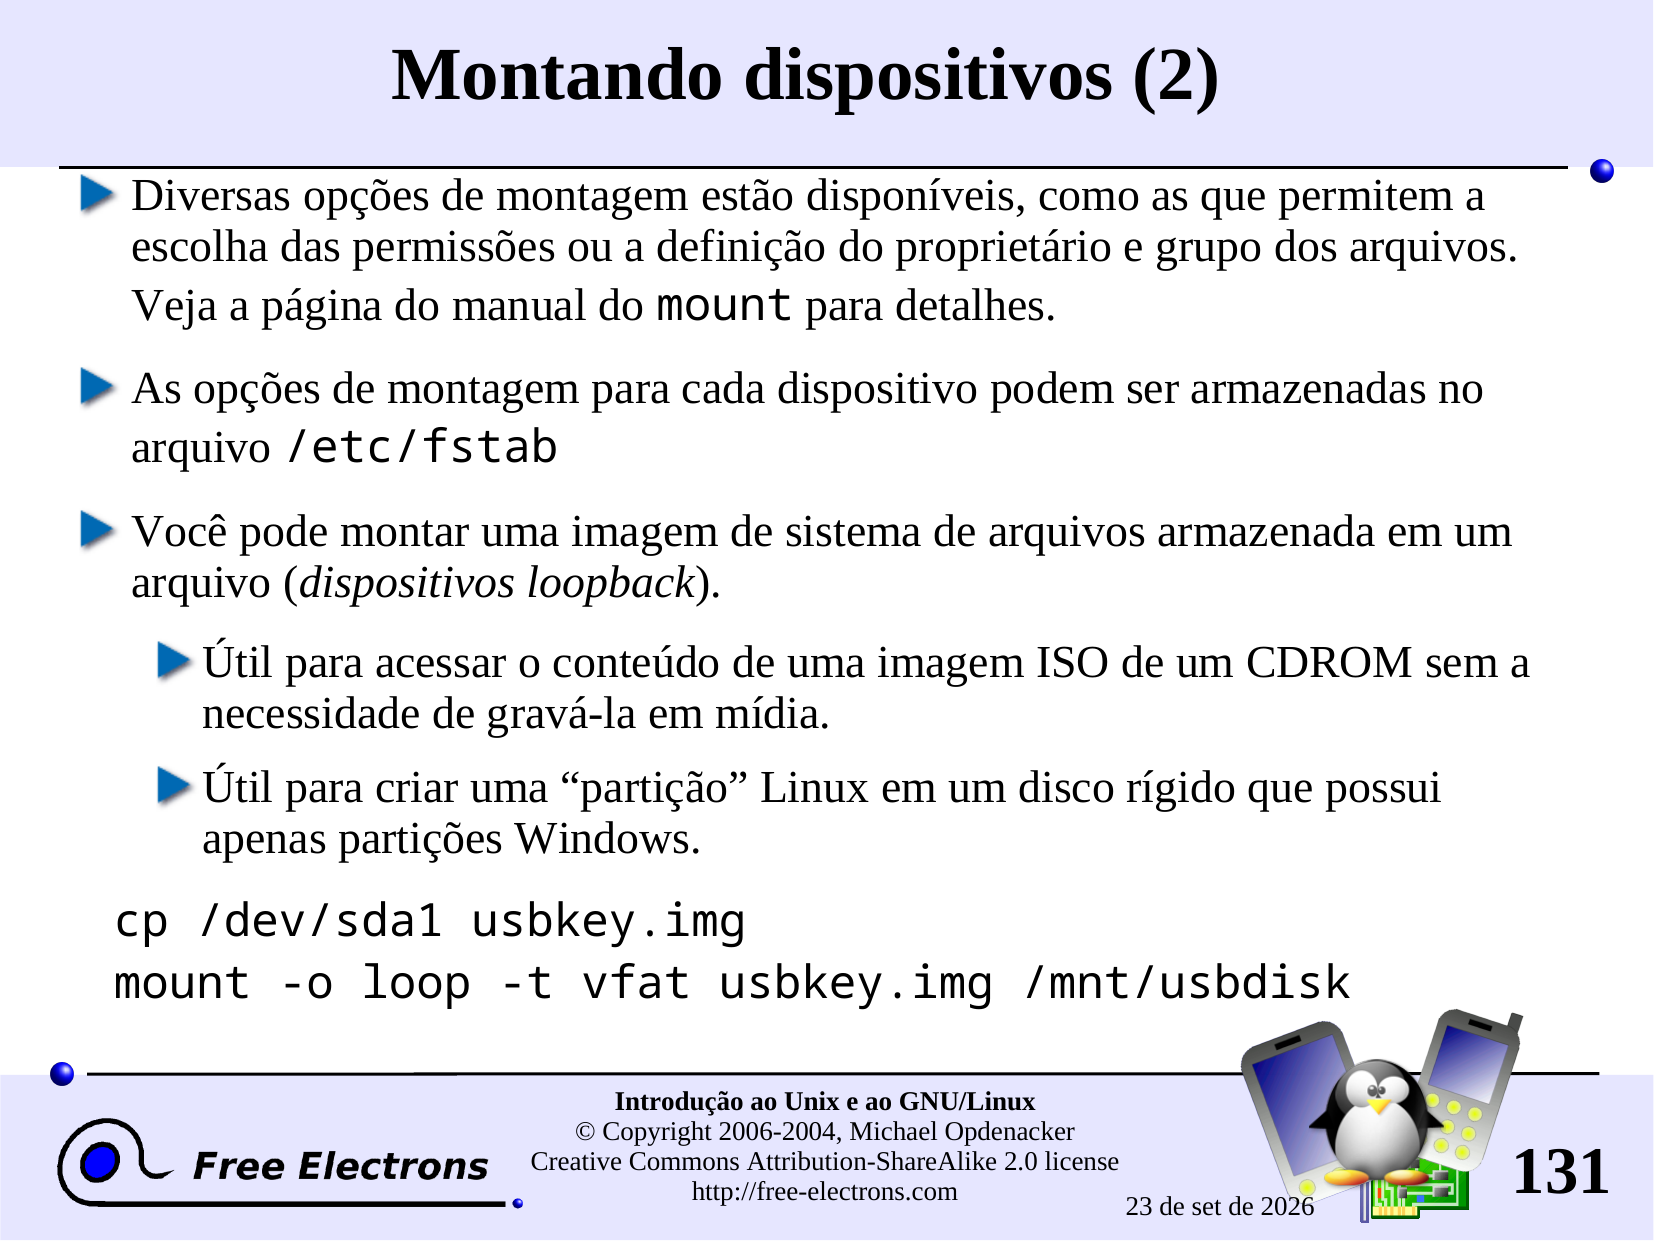

# Montando dispositivos (2)
Diversas opções de montagem estão disponíveis, como as que permitem a escolha das permissões ou a definição do proprietário e grupo dos arquivos. Veja a página do manual do mount para detalhes.
As opções de montagem para cada dispositivo podem ser armazenadas no arquivo /etc/fstab
Você pode montar uma imagem de sistema de arquivos armazenada em um arquivo (dispositivos loopback).
Útil para acessar o conteúdo de uma imagem ISO de um CDROM sem a necessidade de gravá-la em mídia.
Útil para criar uma “partição” Linux em um disco rígido que possui apenas partições Windows.
cp /dev/sda1 usbkey.img
mount -o loop -t vfat usbkey.img /mnt/usbdisk